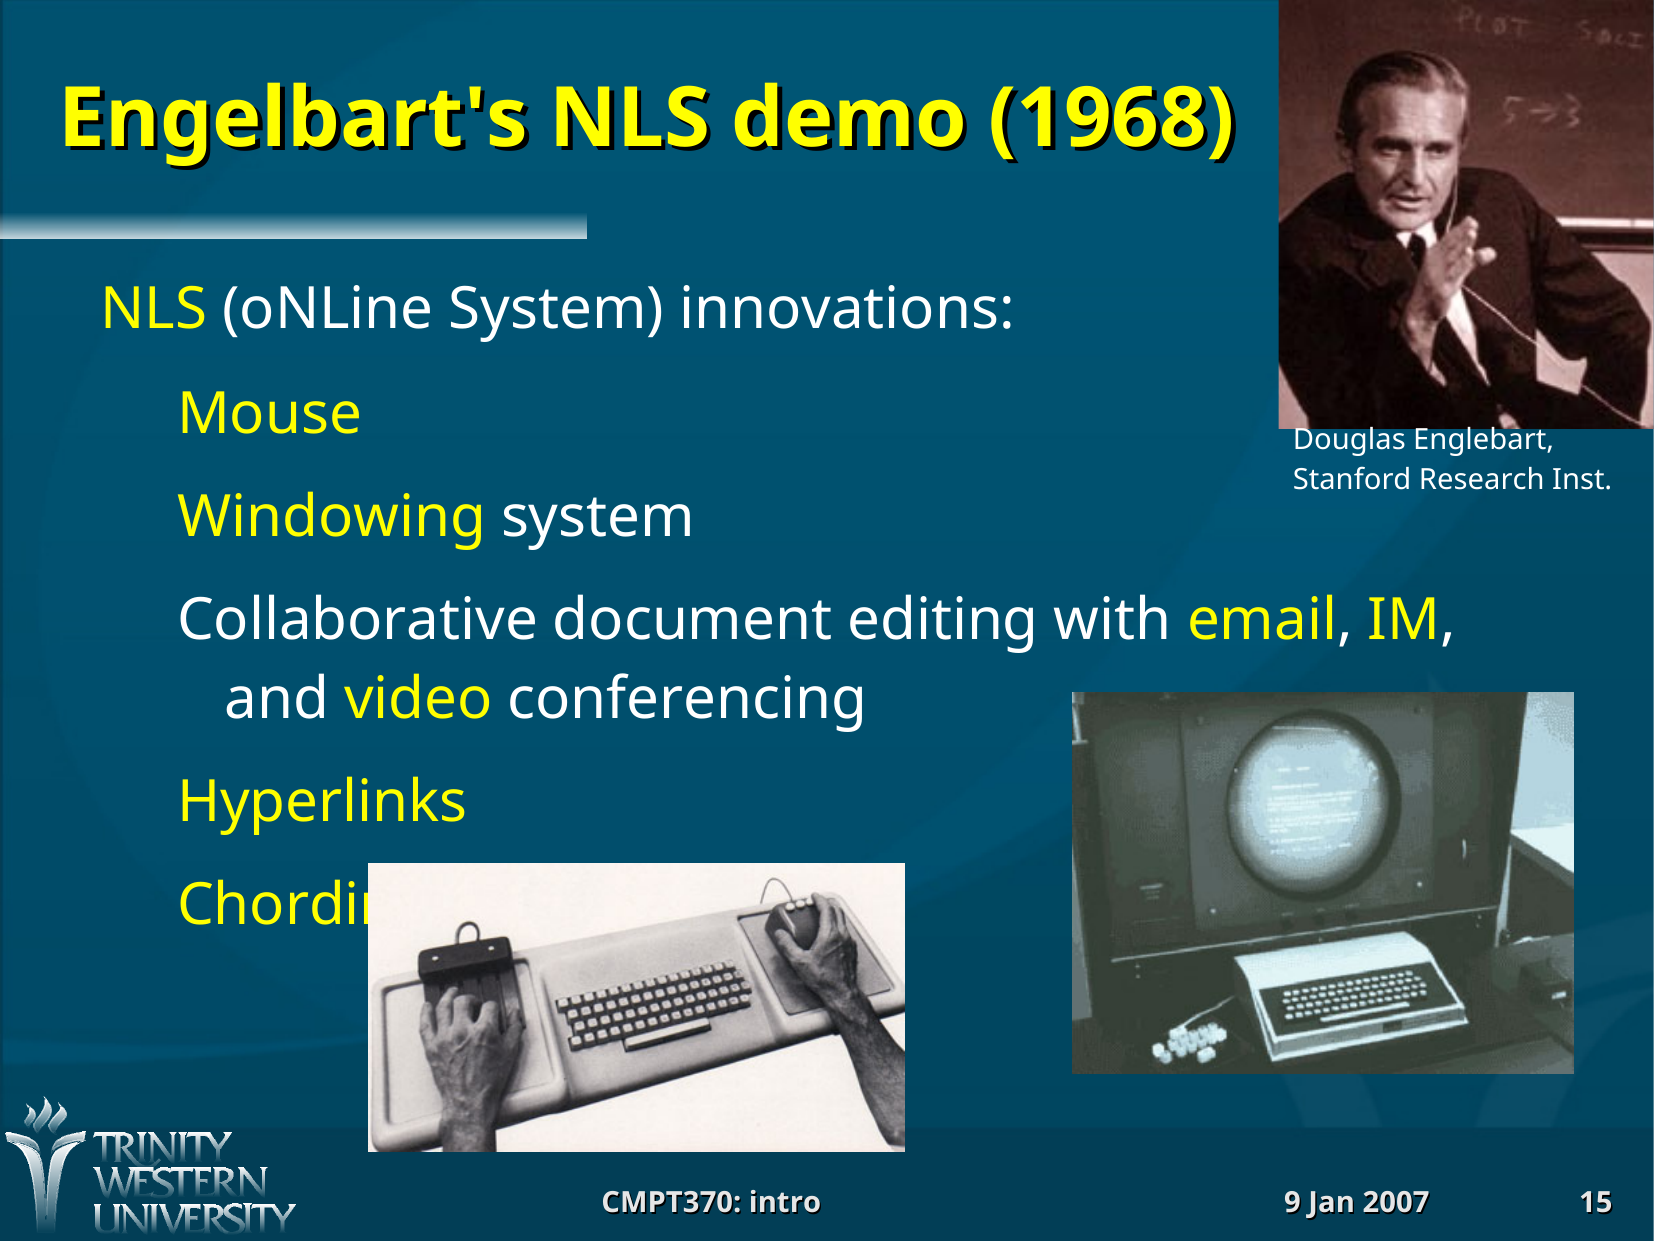

# Engelbart's NLS demo (1968)
NLS (oNLine System) innovations:
Mouse
Windowing system
Collaborative document editing with email, IM, and video conferencing
Hyperlinks
Chording keyboard
Douglas Englebart,
Stanford Research Inst.
CMPT370: intro
9 Jan 2007
15